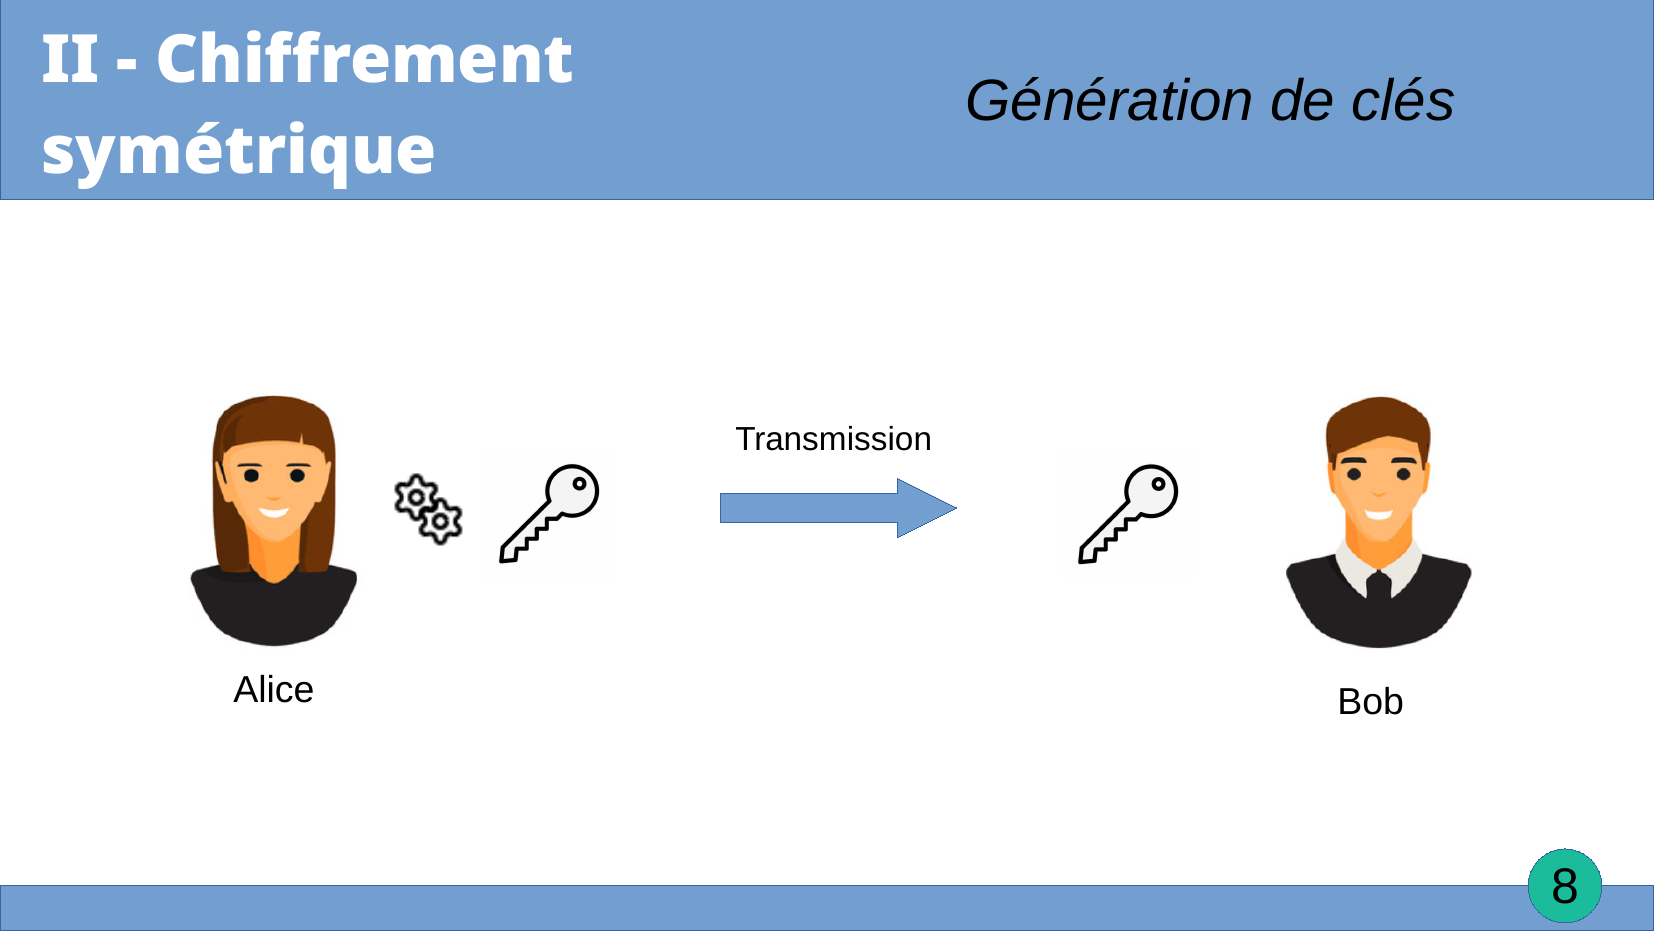

# II - Chiffrement symétrique
Génération de clés
Transmission
Alice
Bob